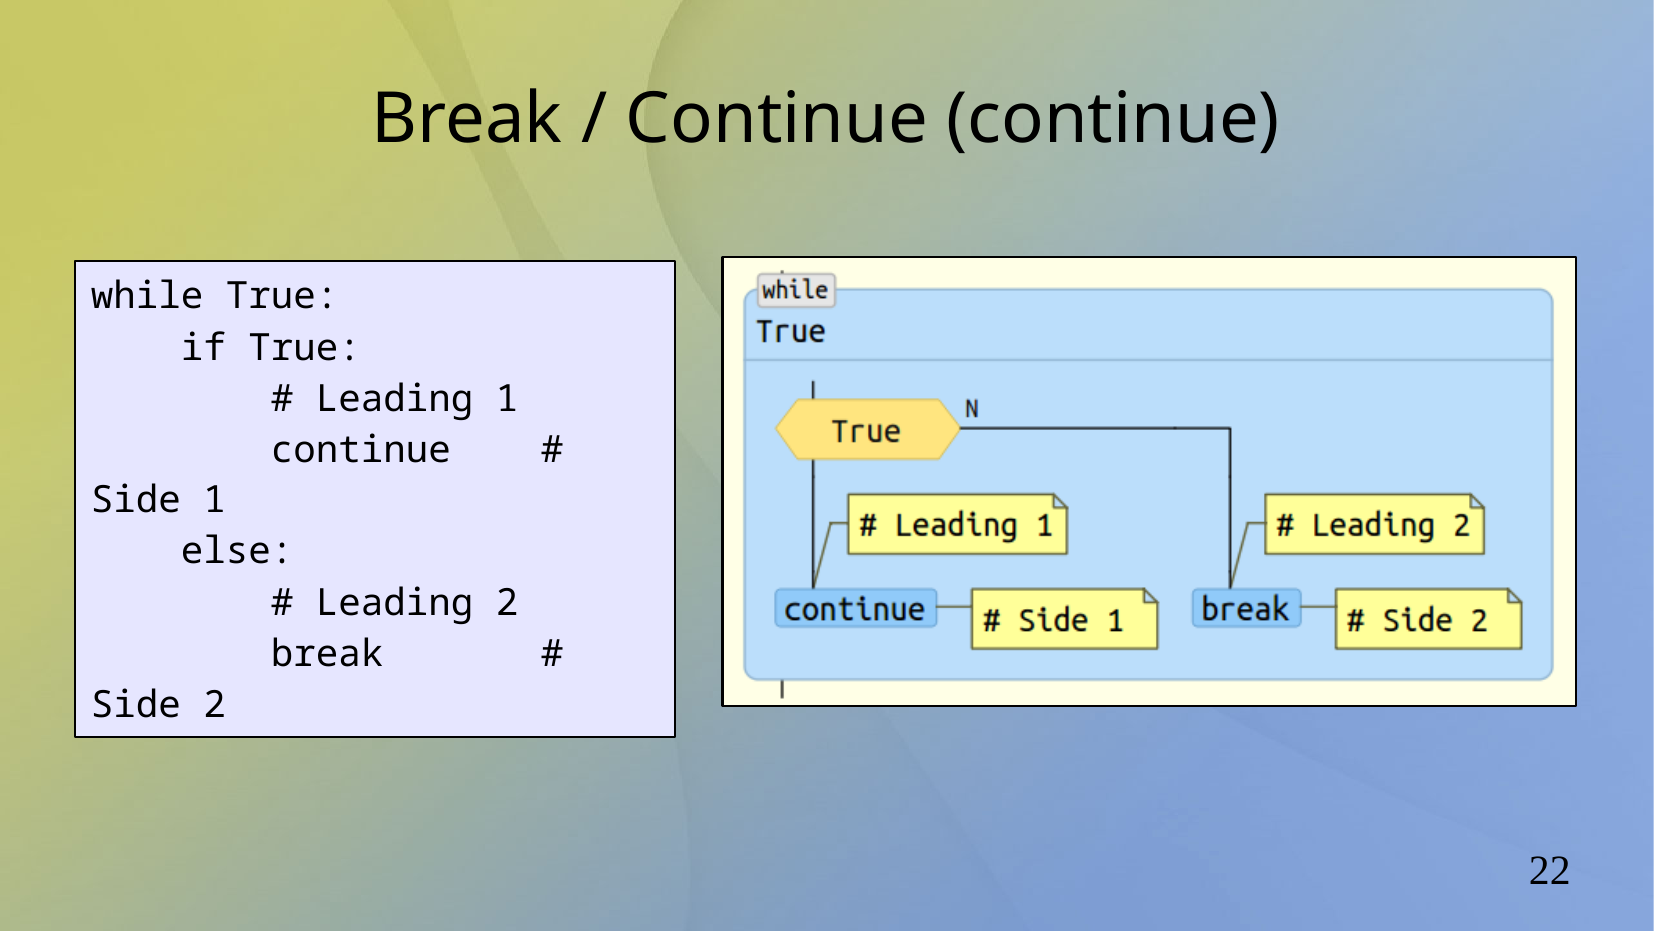

# Break / Continue (continue)
while True:
 if True:
 # Leading 1
 continue # Side 1
 else:
 # Leading 2
 break # Side 2
22